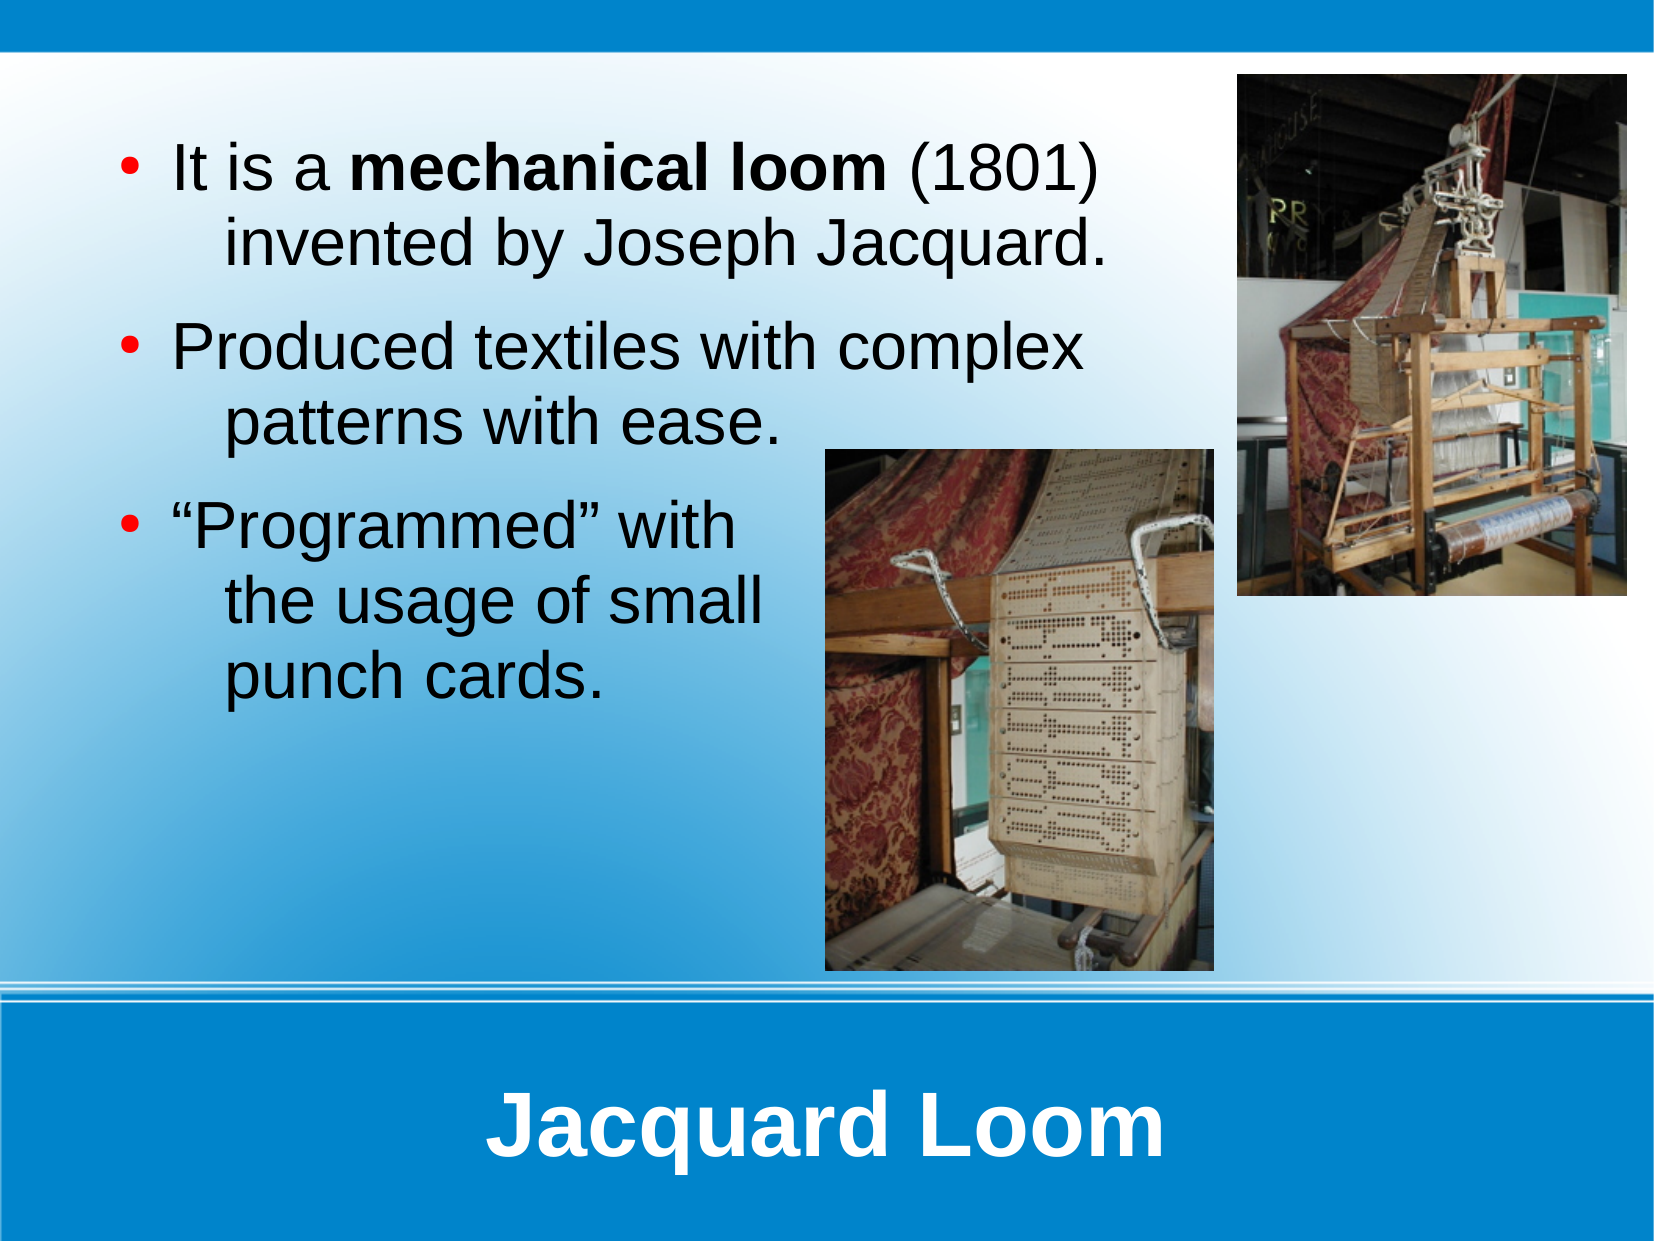

It is a mechanical loom (1801)
invented by Joseph Jacquard.
Produced textiles with complex
patterns with ease.
“Programmed” with
the usage of small
punch cards.
# Jacquard Loom